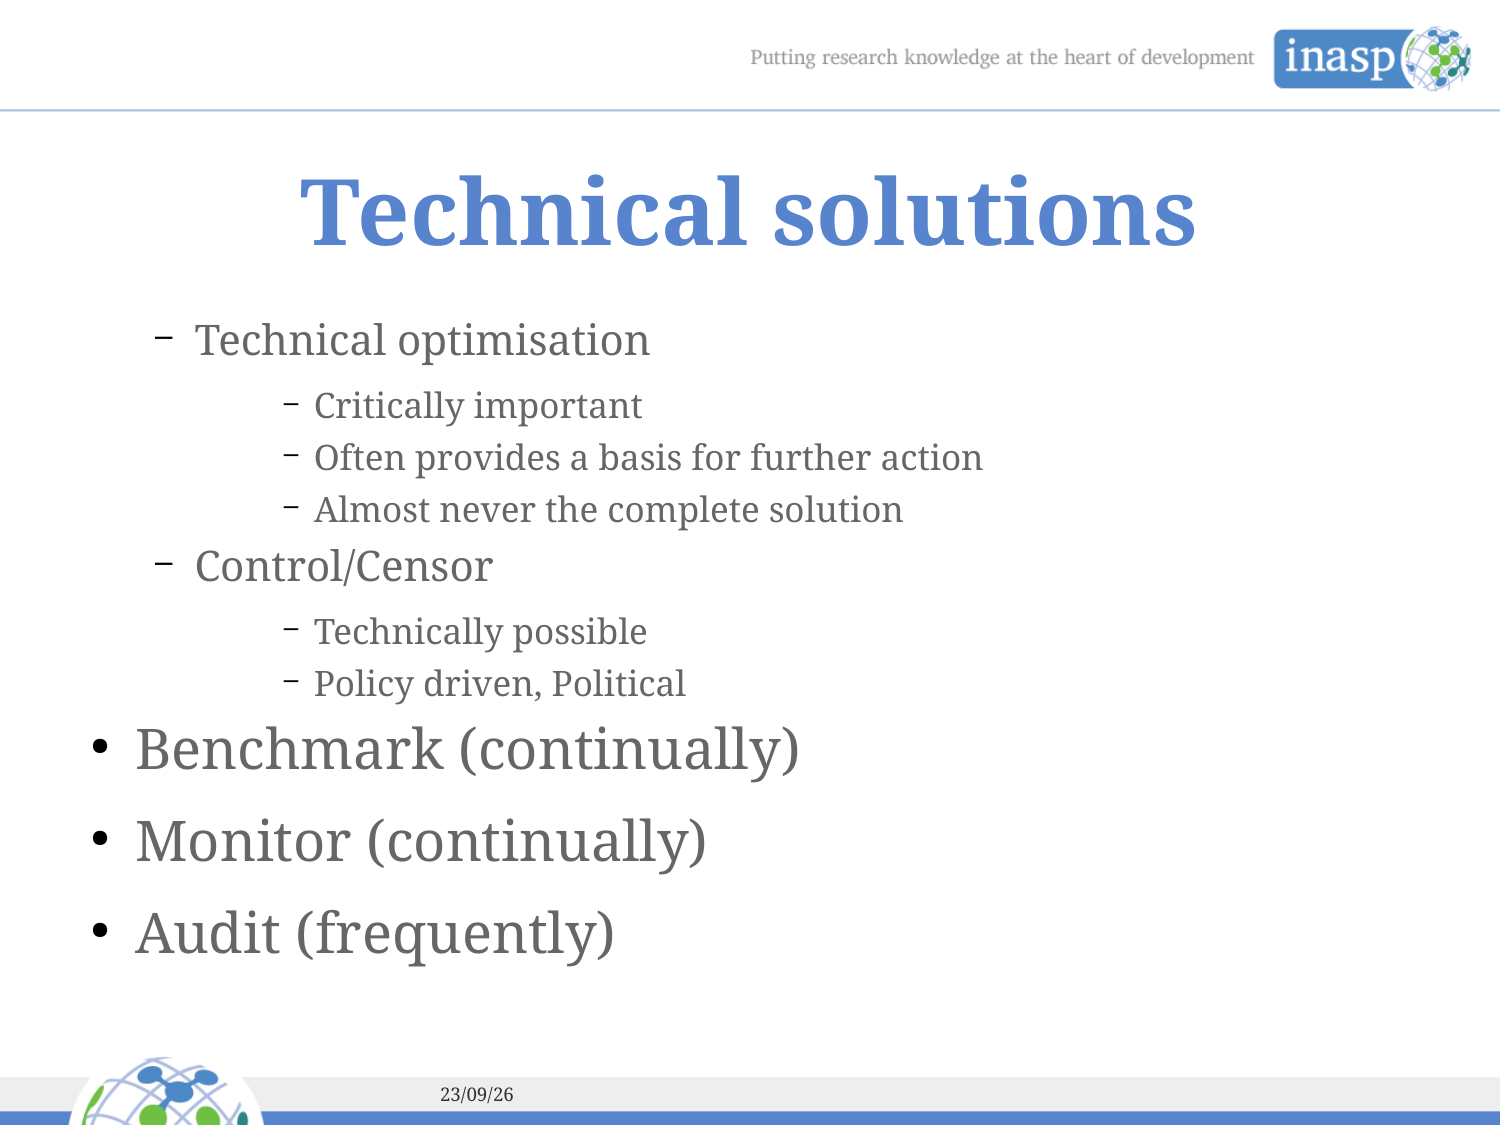

# Technical solutions
Technical optimisation
Critically important
Often provides a basis for further action
Almost never the complete solution
Control/Censor
Technically possible
Policy driven, Political
Benchmark (continually)
Monitor (continually)
Audit (frequently)